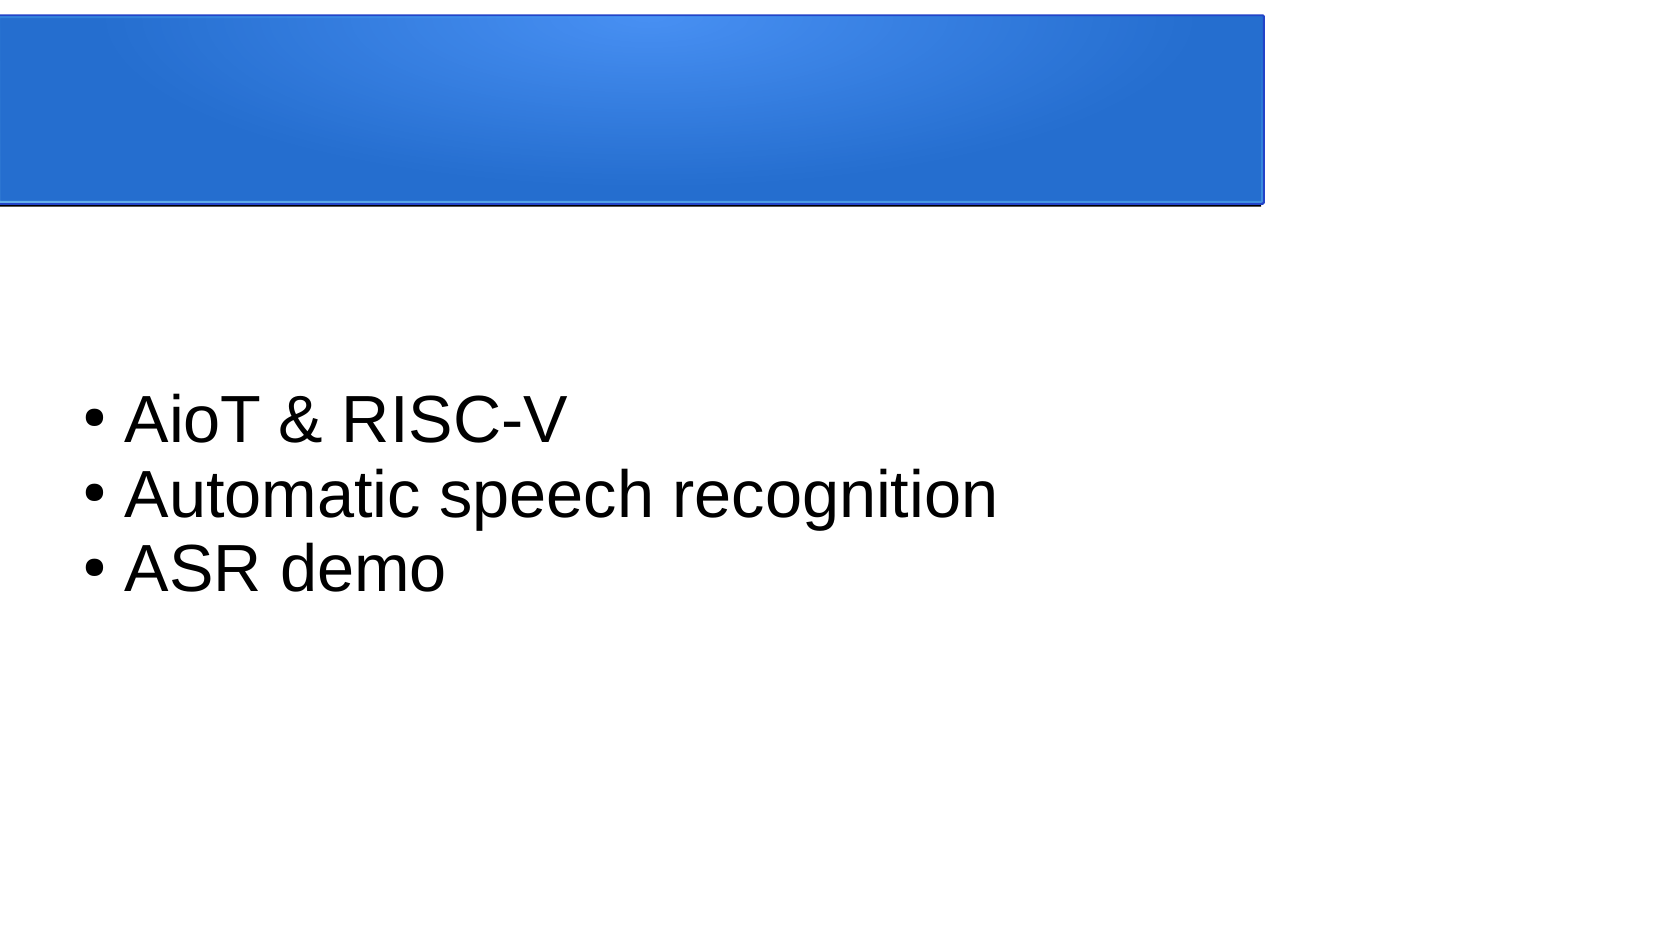

#
 AioT & RISC-V
 Automatic speech recognition
 ASR demo